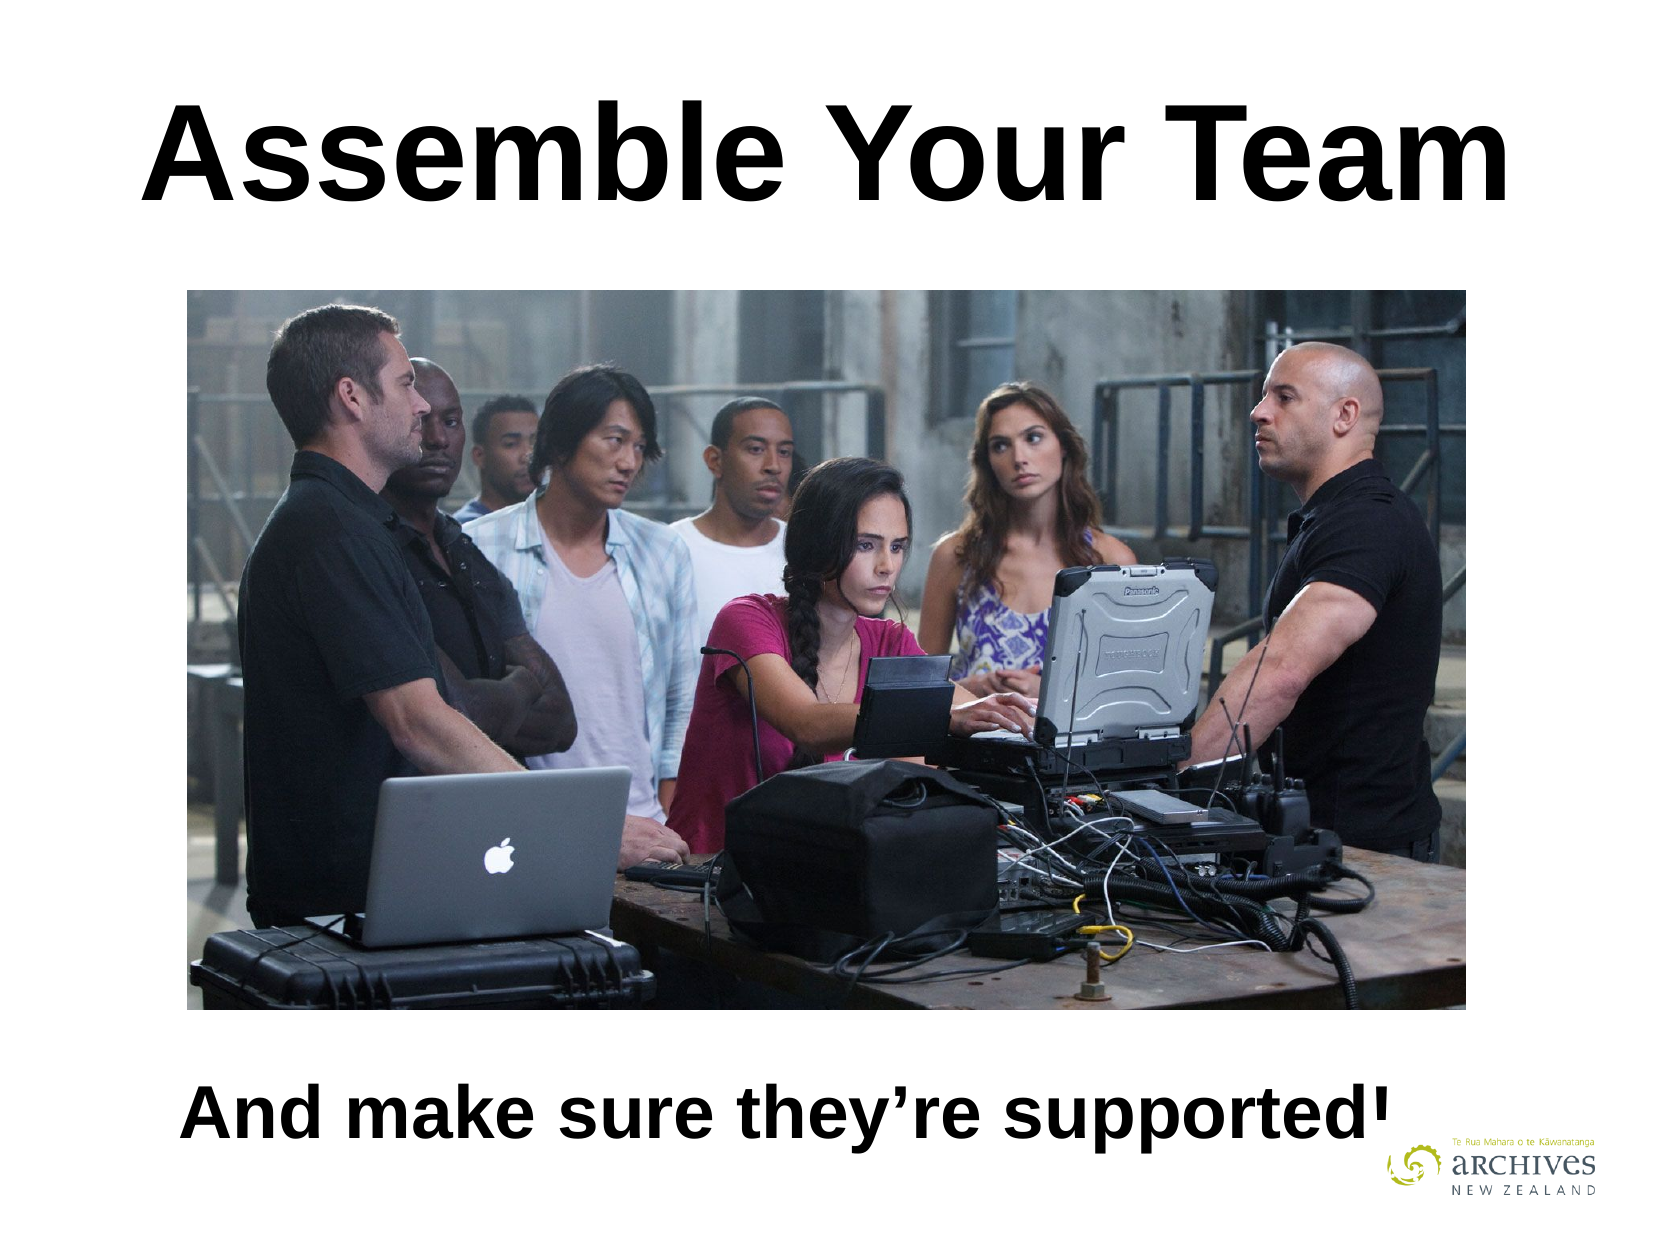

# Assemble Your Team
And make sure they’re supported!